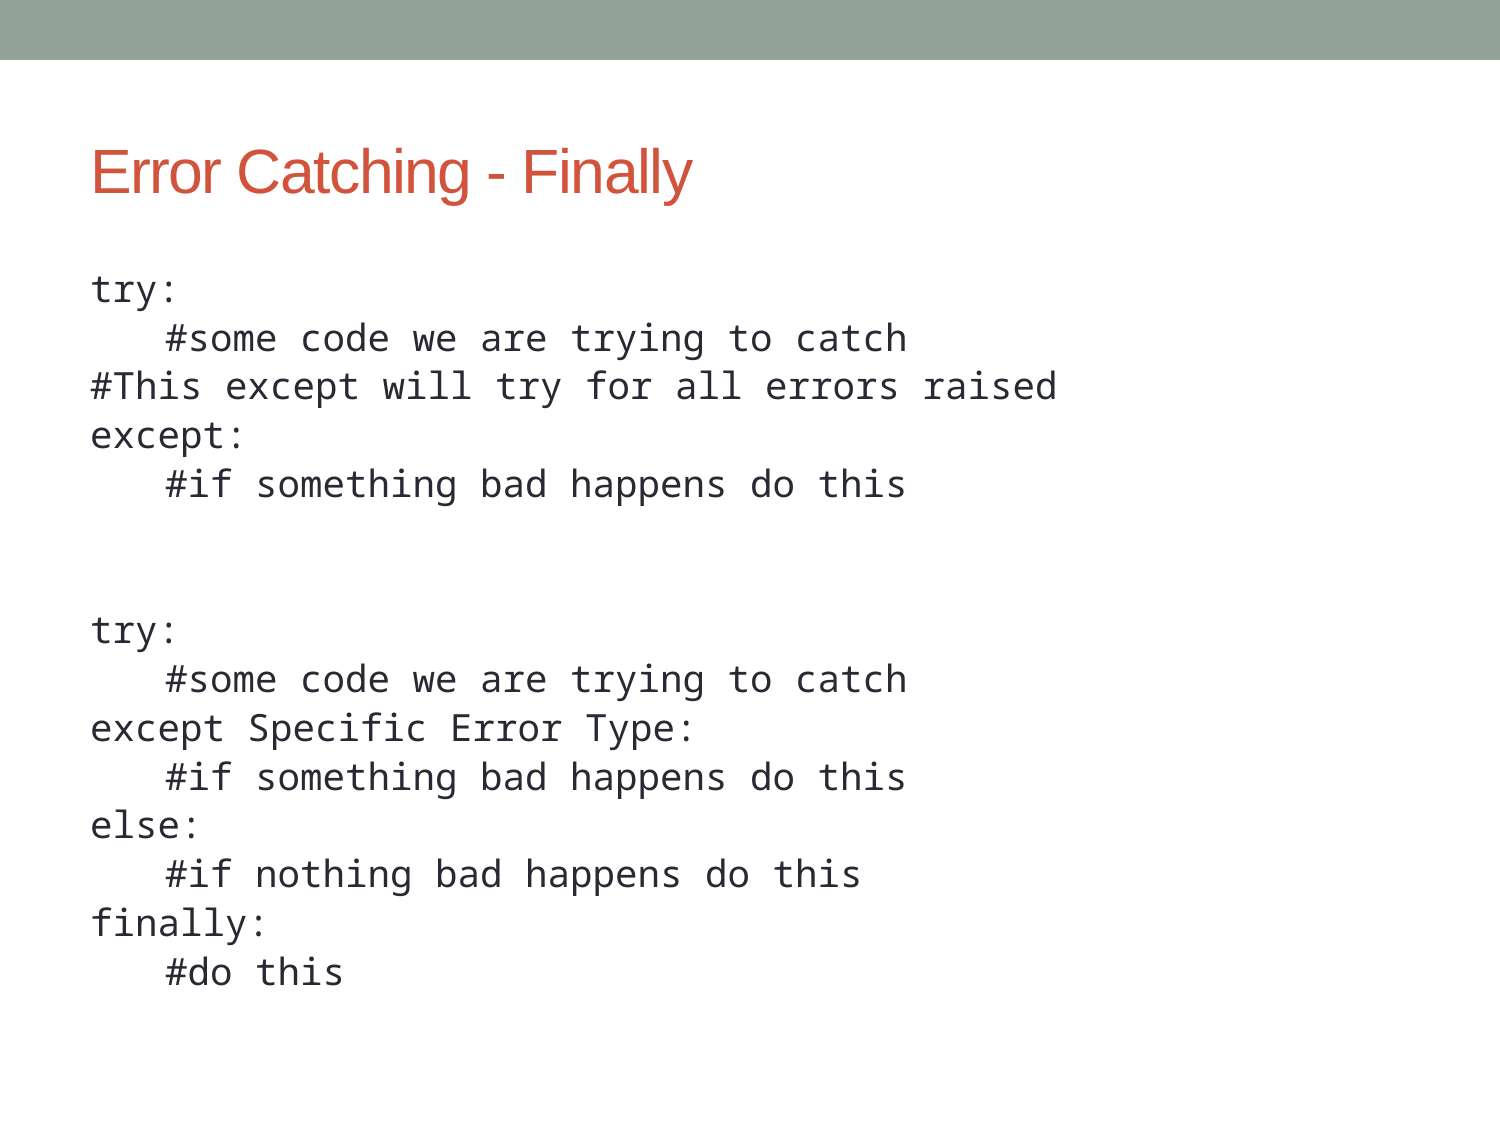

# Error Catching - Finally
try:
	#some code we are trying to catch
#This except will try for all errors raised
except:
	#if something bad happens do this
try:
	#some code we are trying to catch
except Specific Error Type:
	#if something bad happens do this
else:
	#if nothing bad happens do this
finally:
	#do this